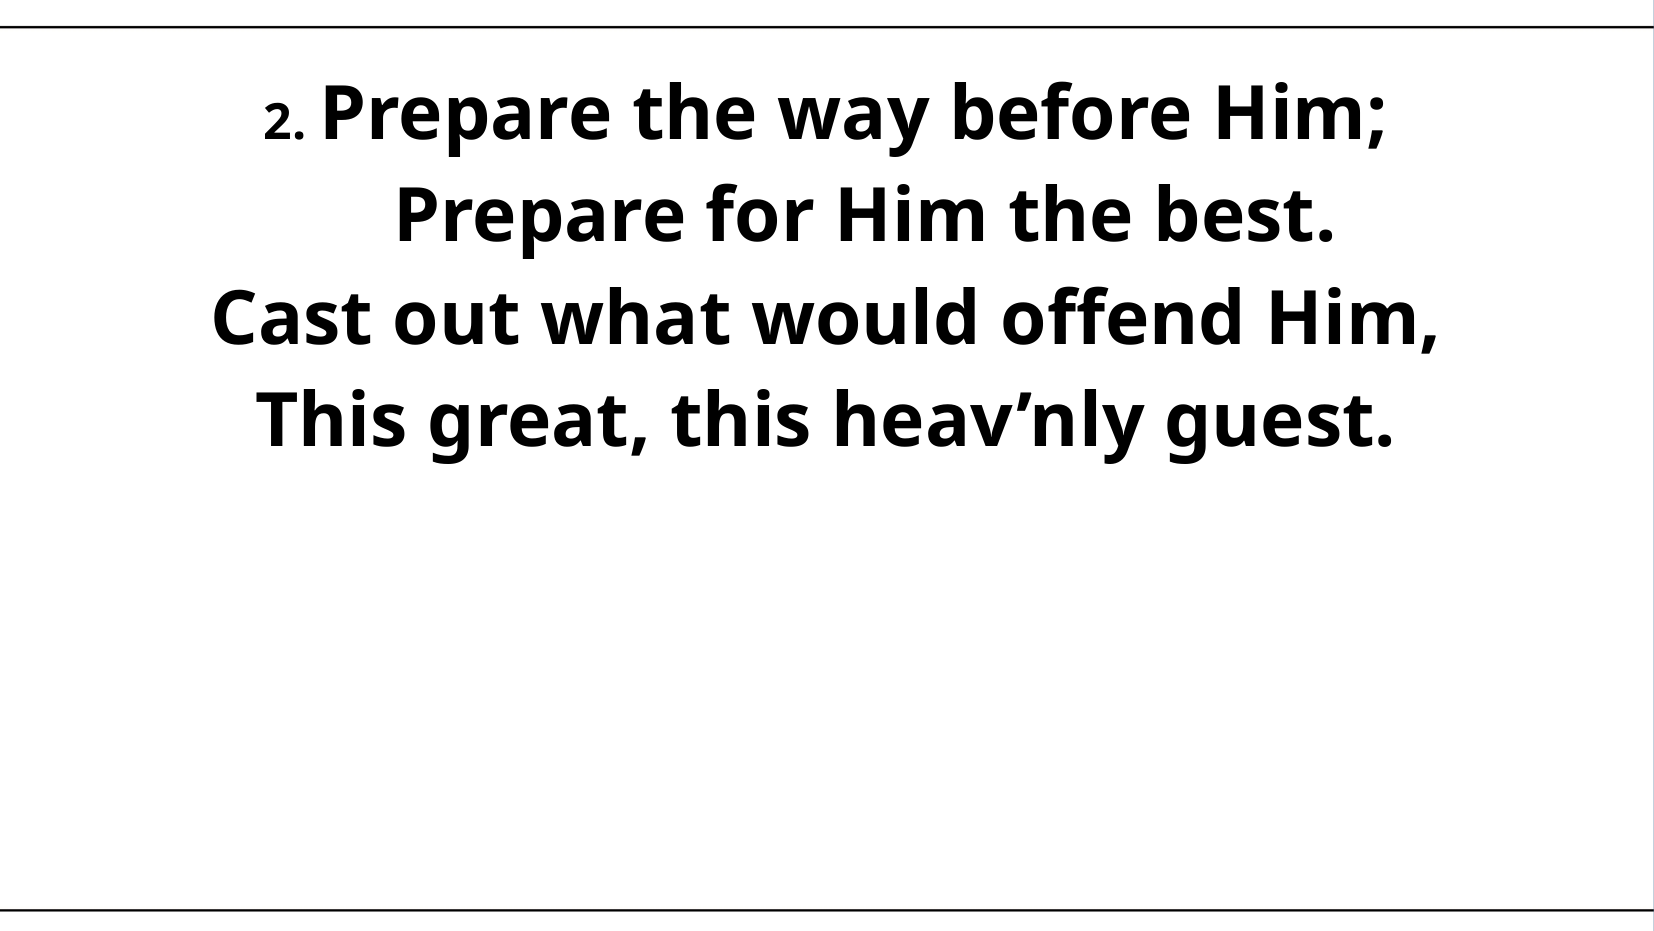

2. Prepare the way before Him;
 Prepare for Him the best.
Cast out what would offend Him,
This great, this heav’nly guest.